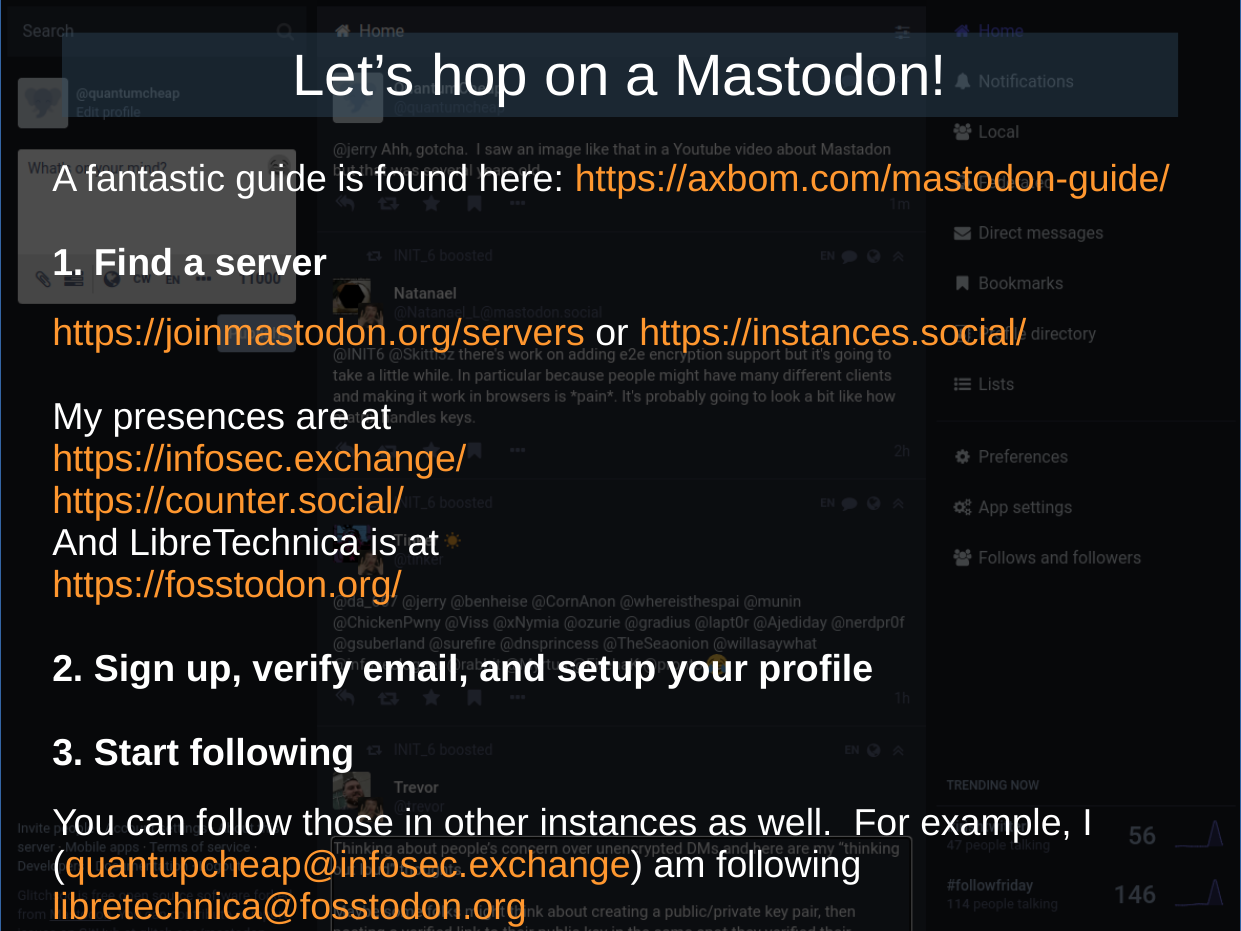

# Let’s hop on a Mastodon!
A fantastic guide is found here: https://axbom.com/mastodon-guide/
1. Find a server
https://joinmastodon.org/servers or https://instances.social/
My presences are at
https://infosec.exchange/
https://counter.social/
And LibreTechnica is at
https://fosstodon.org/
2. Sign up, verify email, and setup your profile
3. Start following
You can follow those in other instances as well. For example, I (quantupcheap@infosec.exchange) am following libretechnica@fosstodon.org